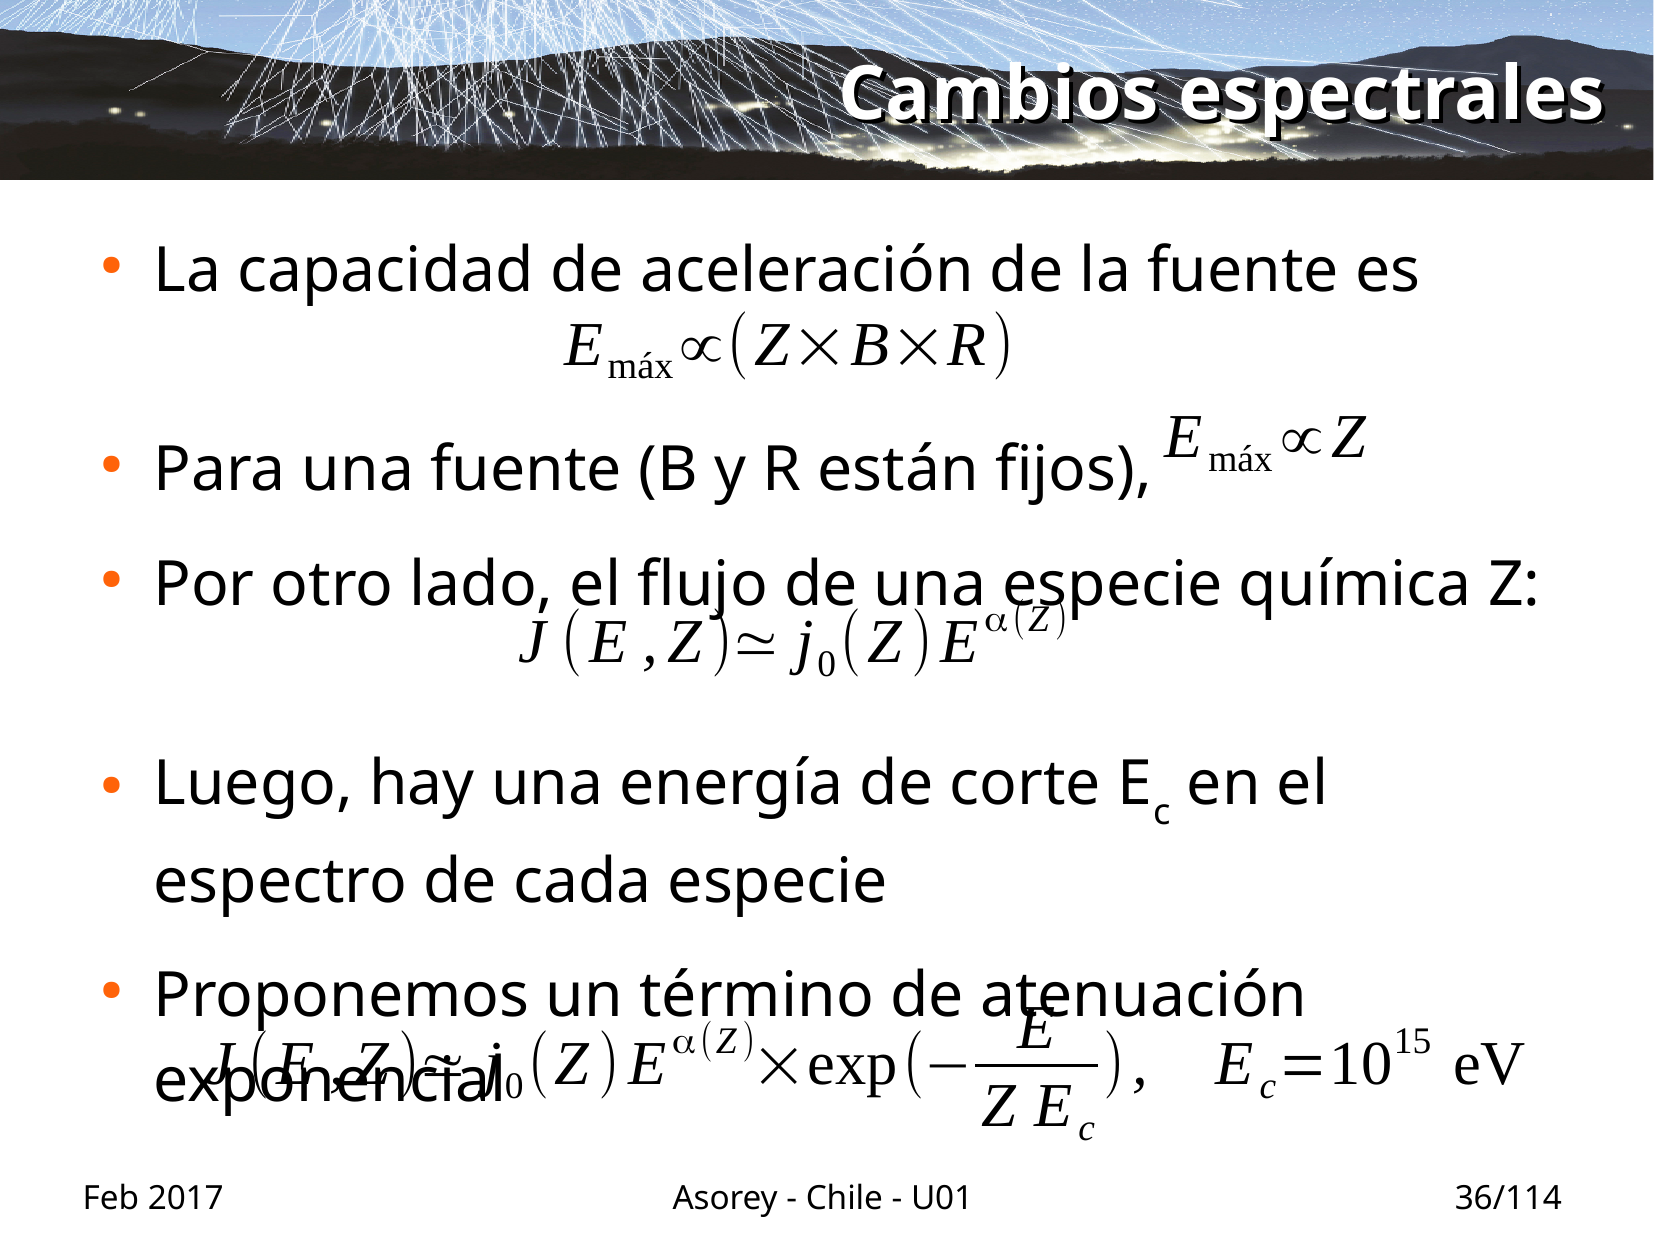

# Cambios espectrales
La capacidad de aceleración de la fuente es
Para una fuente (B y R están fijos),
Por otro lado, el flujo de una especie química Z:
Luego, hay una energía de corte Ec en el espectro de cada especie
Proponemos un término de atenuación exponencial
Feb 2017
Asorey - Chile - U01
36